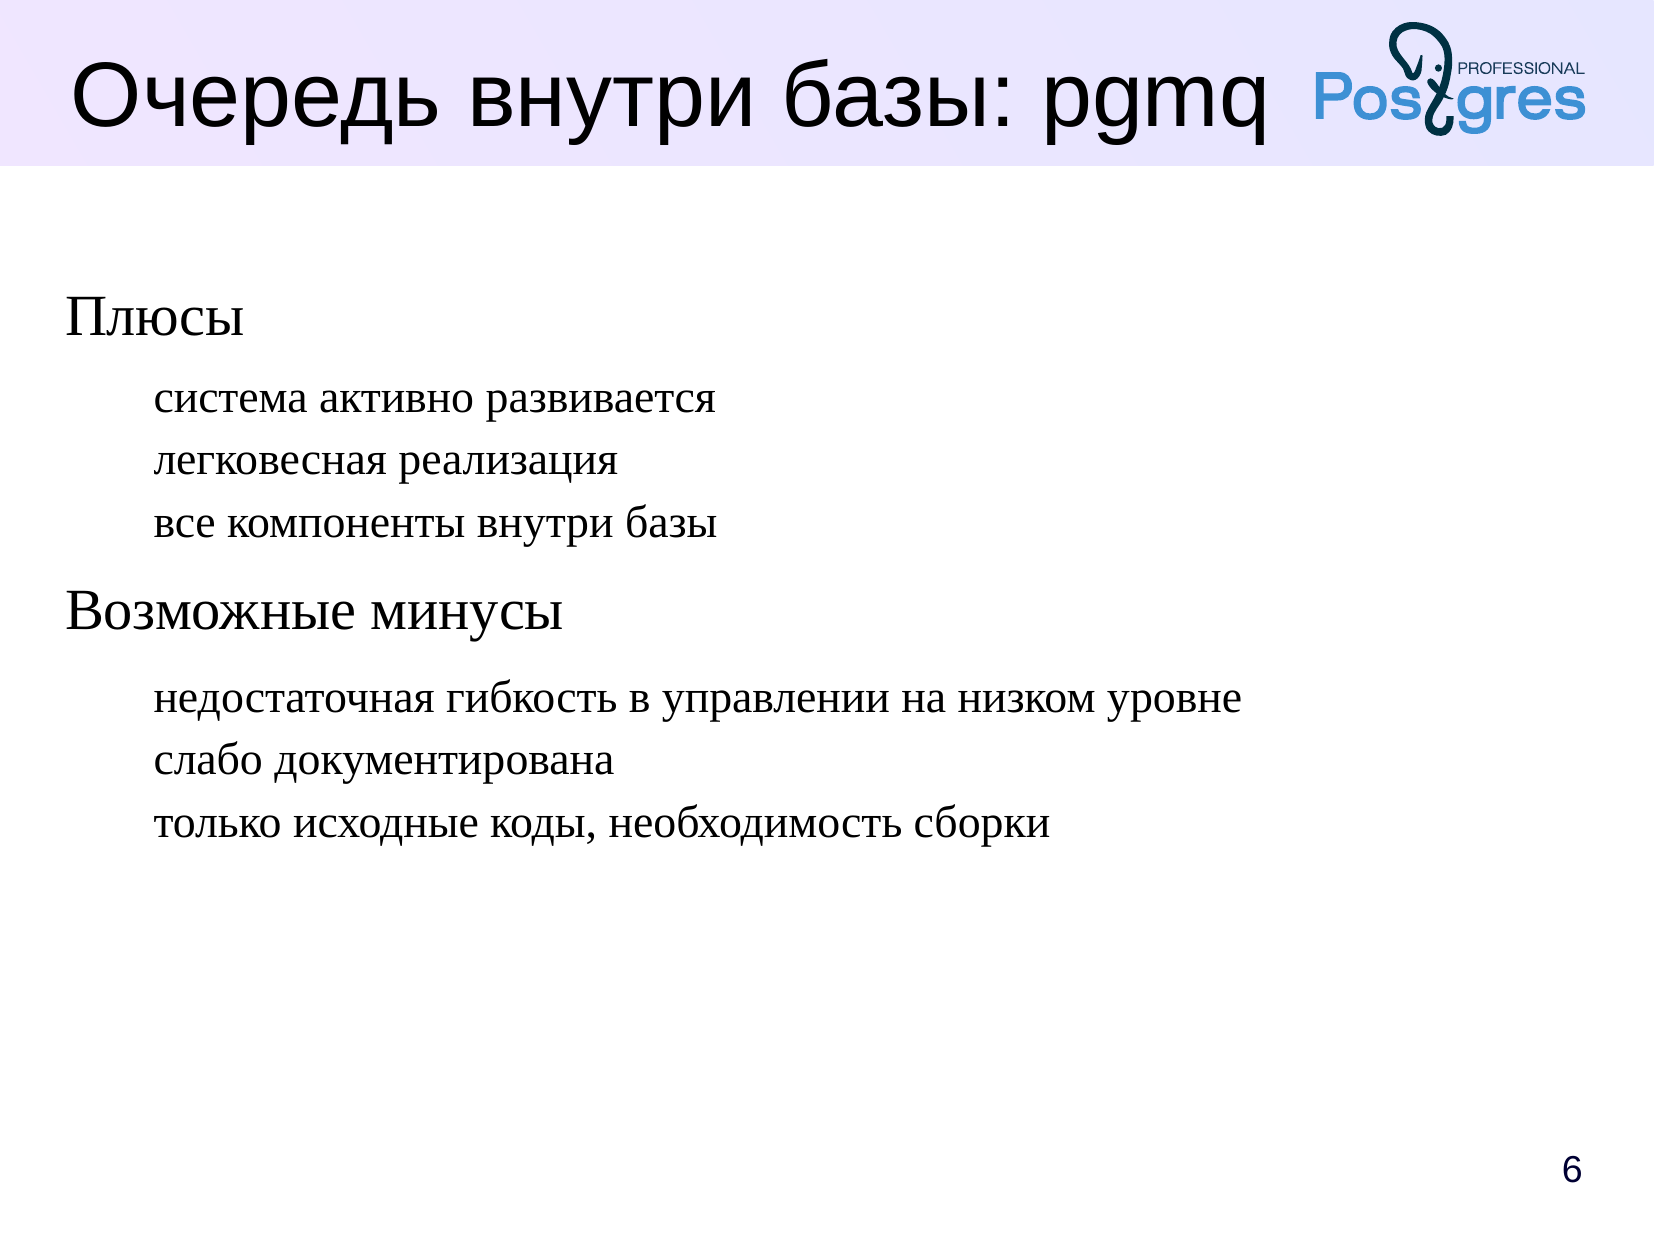

# Очередь внутри базы: pgmq
Плюсы
система активно развивается
легковесная реализация
все компоненты внутри базы
Возможные минусы
недостаточная гибкость в управлении на низком уровне
слабо документирована
только исходные коды, необходимость сборки